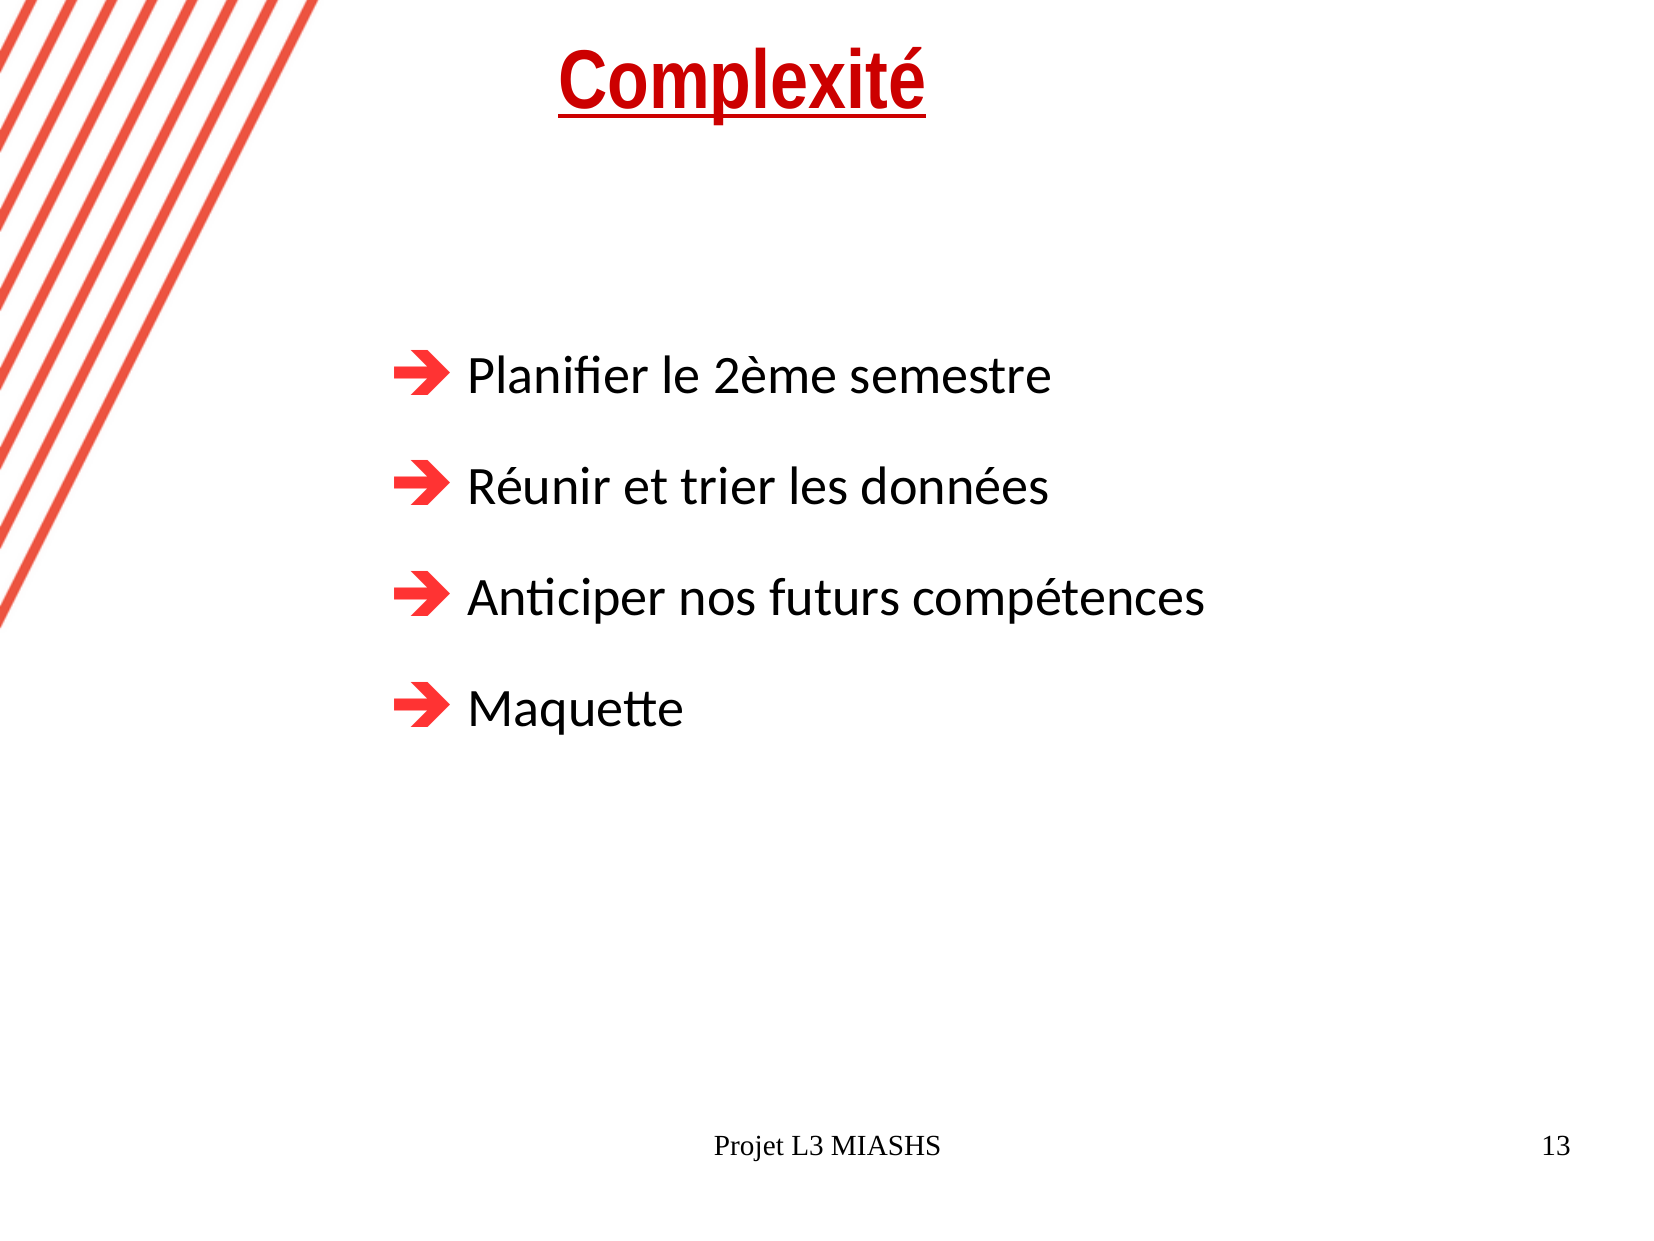

Complexité
 Planifier le 2ème semestre
 Réunir et trier les données
 Anticiper nos futurs compétences
 Maquette
Projet L3 MIASHS
13